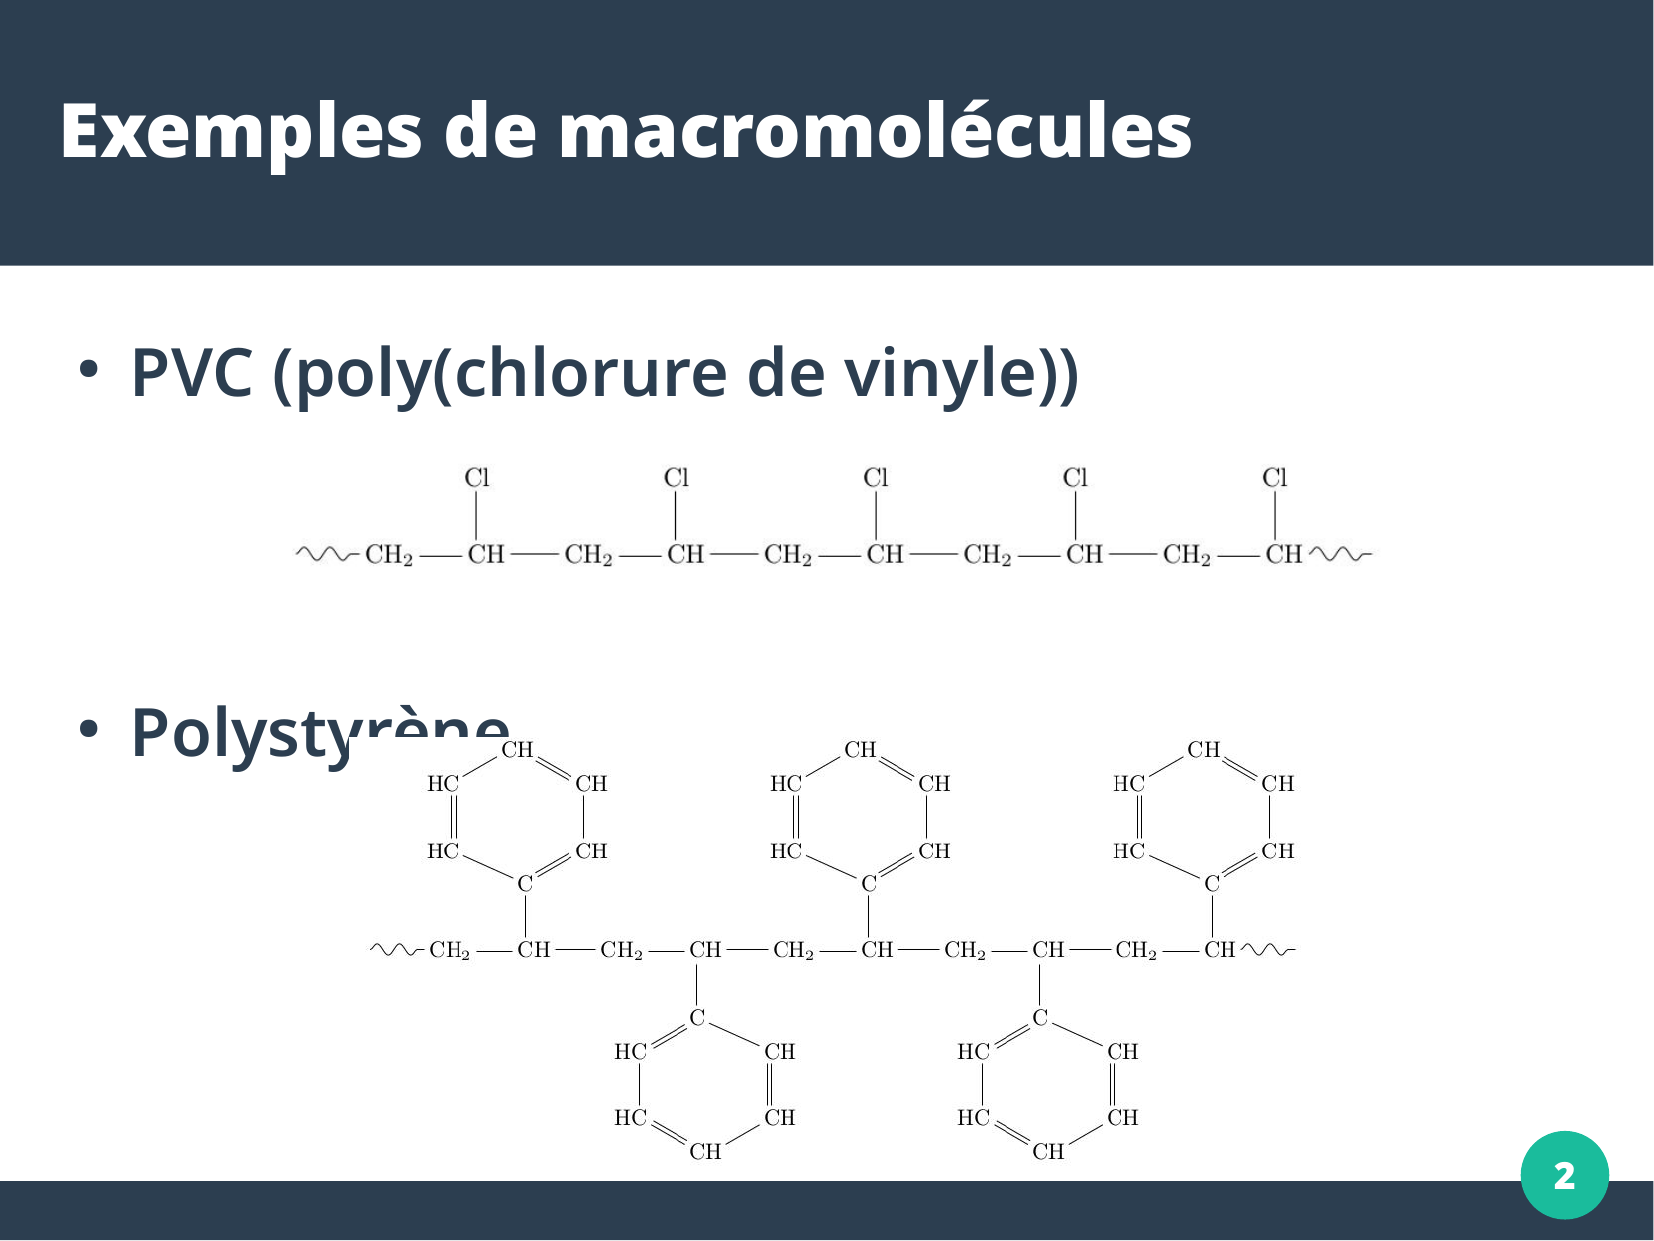

# Exemples de macromolécules
PVC (poly(chlorure de vinyle))
Polystyrène
2